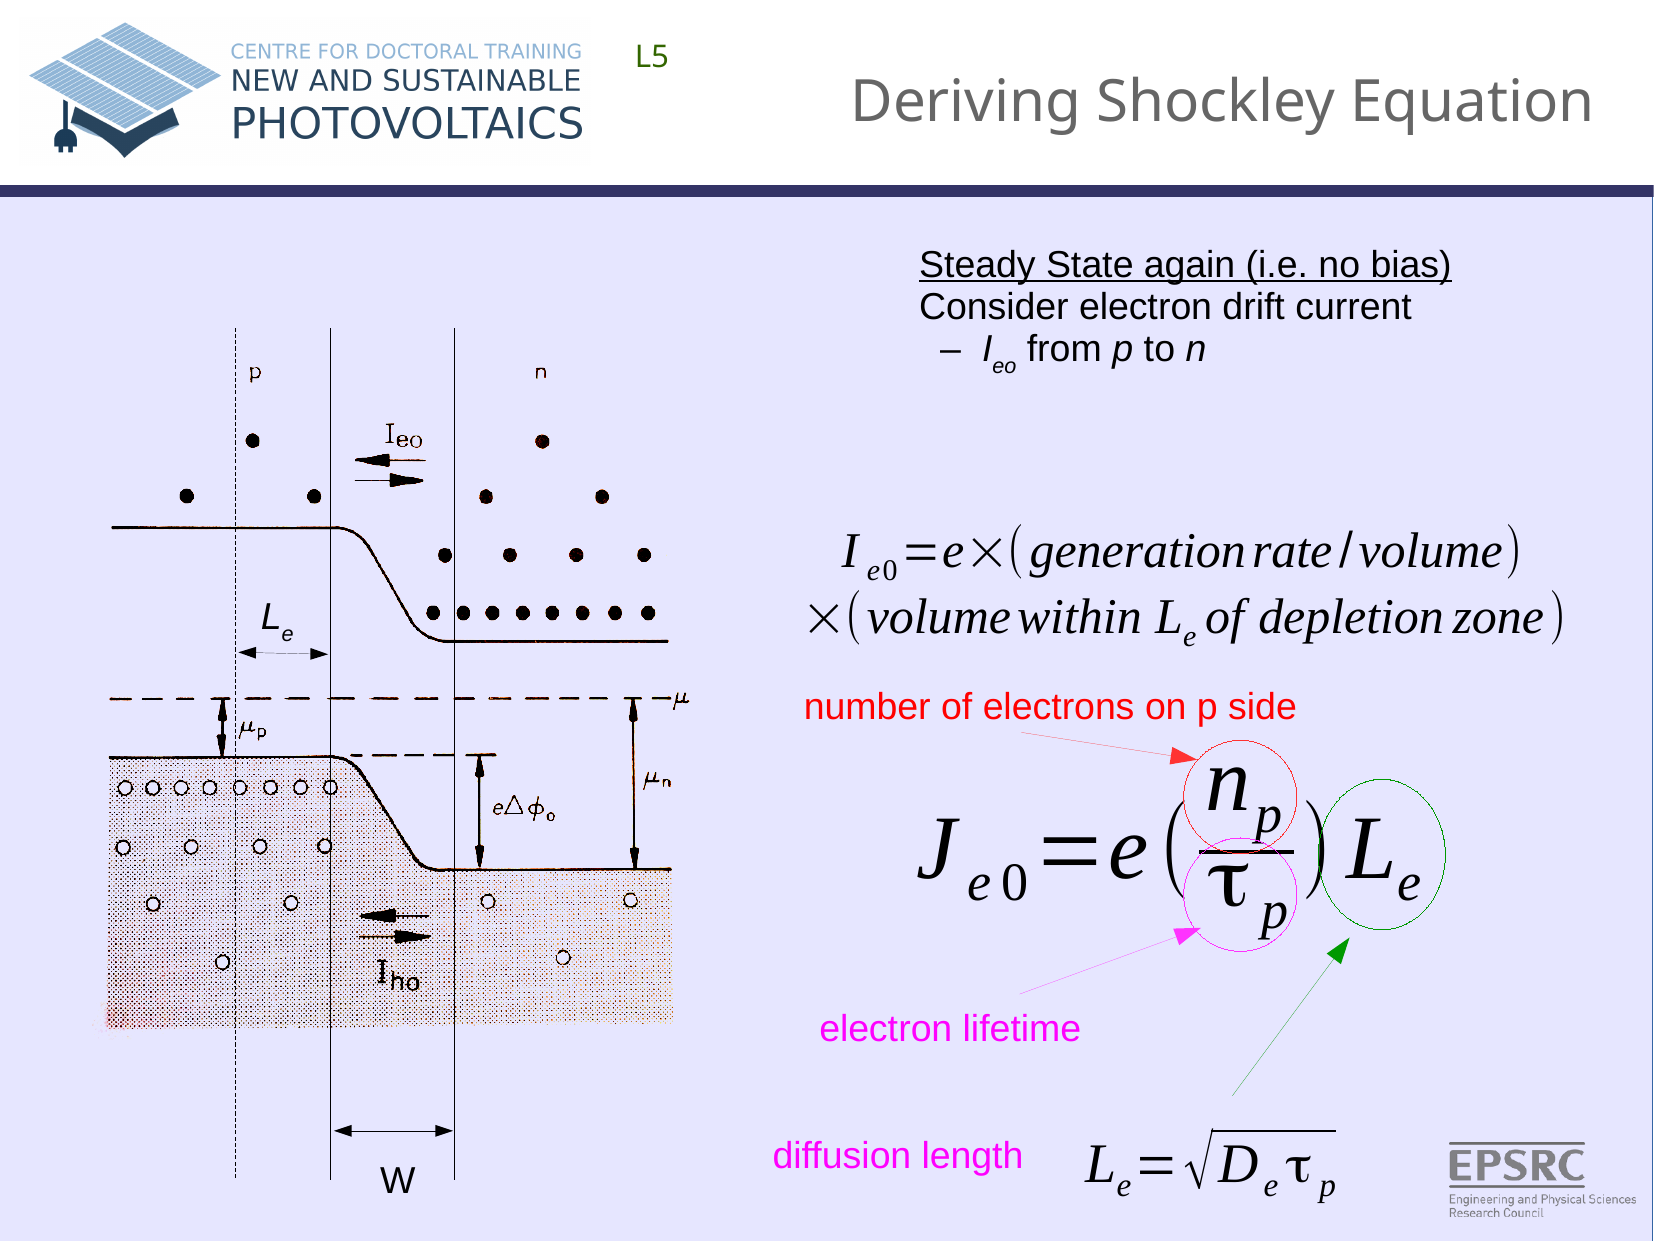

L5
Deriving Shockley Equation
Steady State again (i.e. no bias)
Consider electron drift current
 – Ieo from p to n
Le
number of electrons on p side
electron lifetime
diffusion length
W